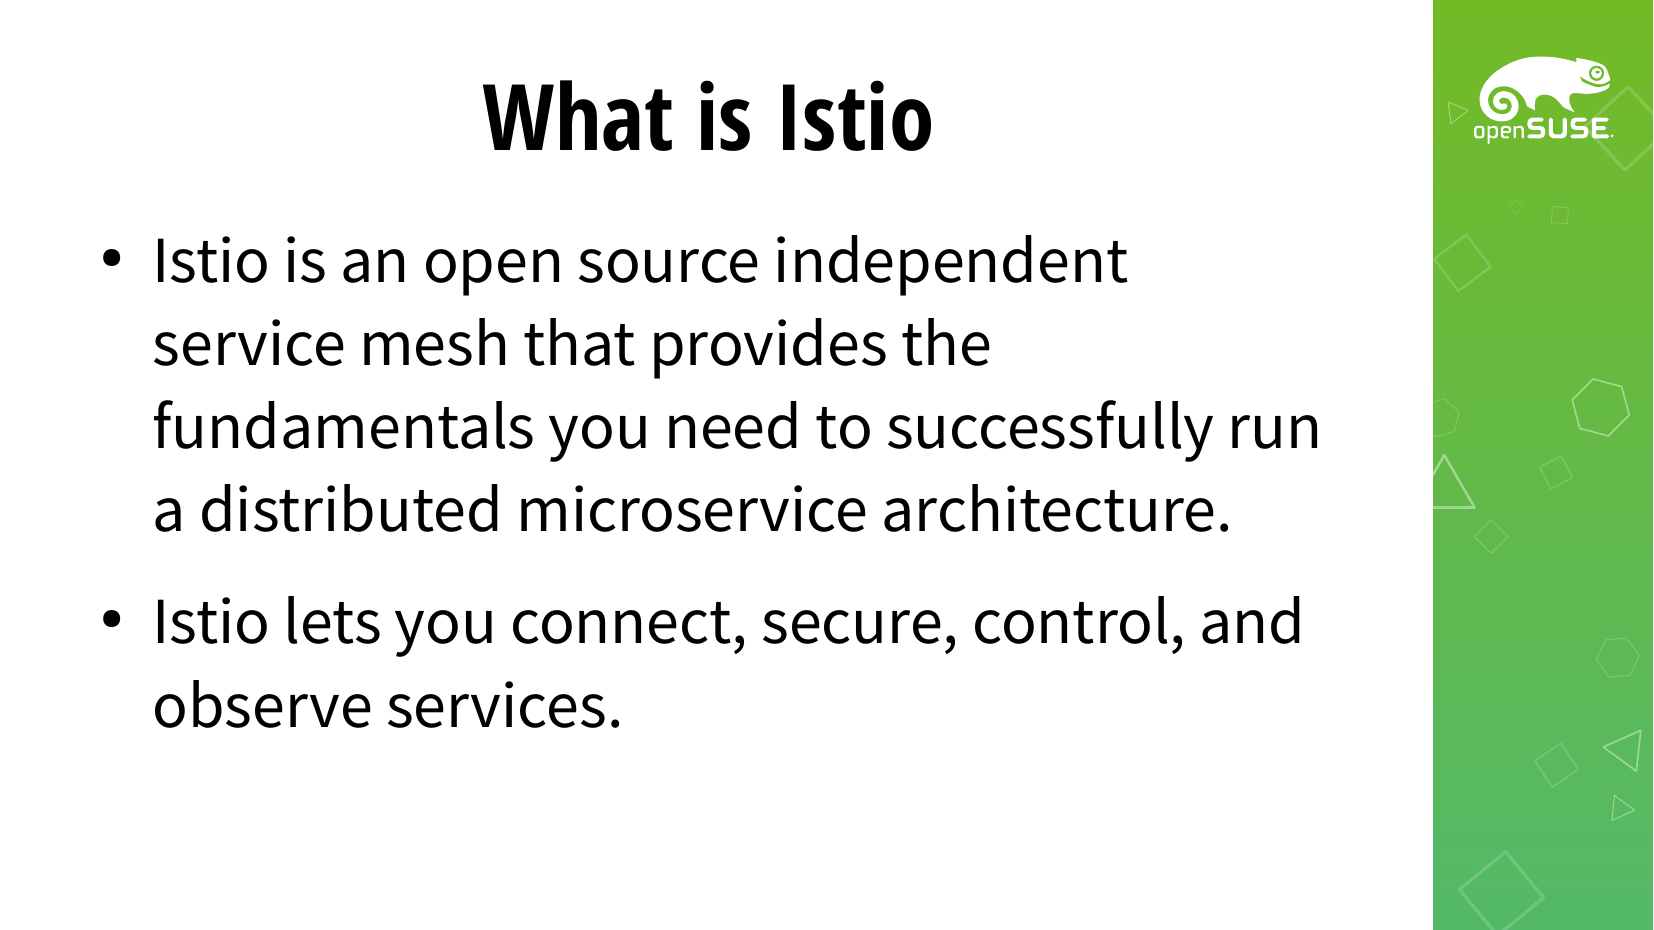

# What is Istio
Istio is an open source independent service mesh that provides the fundamentals you need to successfully run a distributed microservice architecture.
Istio lets you connect, secure, control, and observe services.